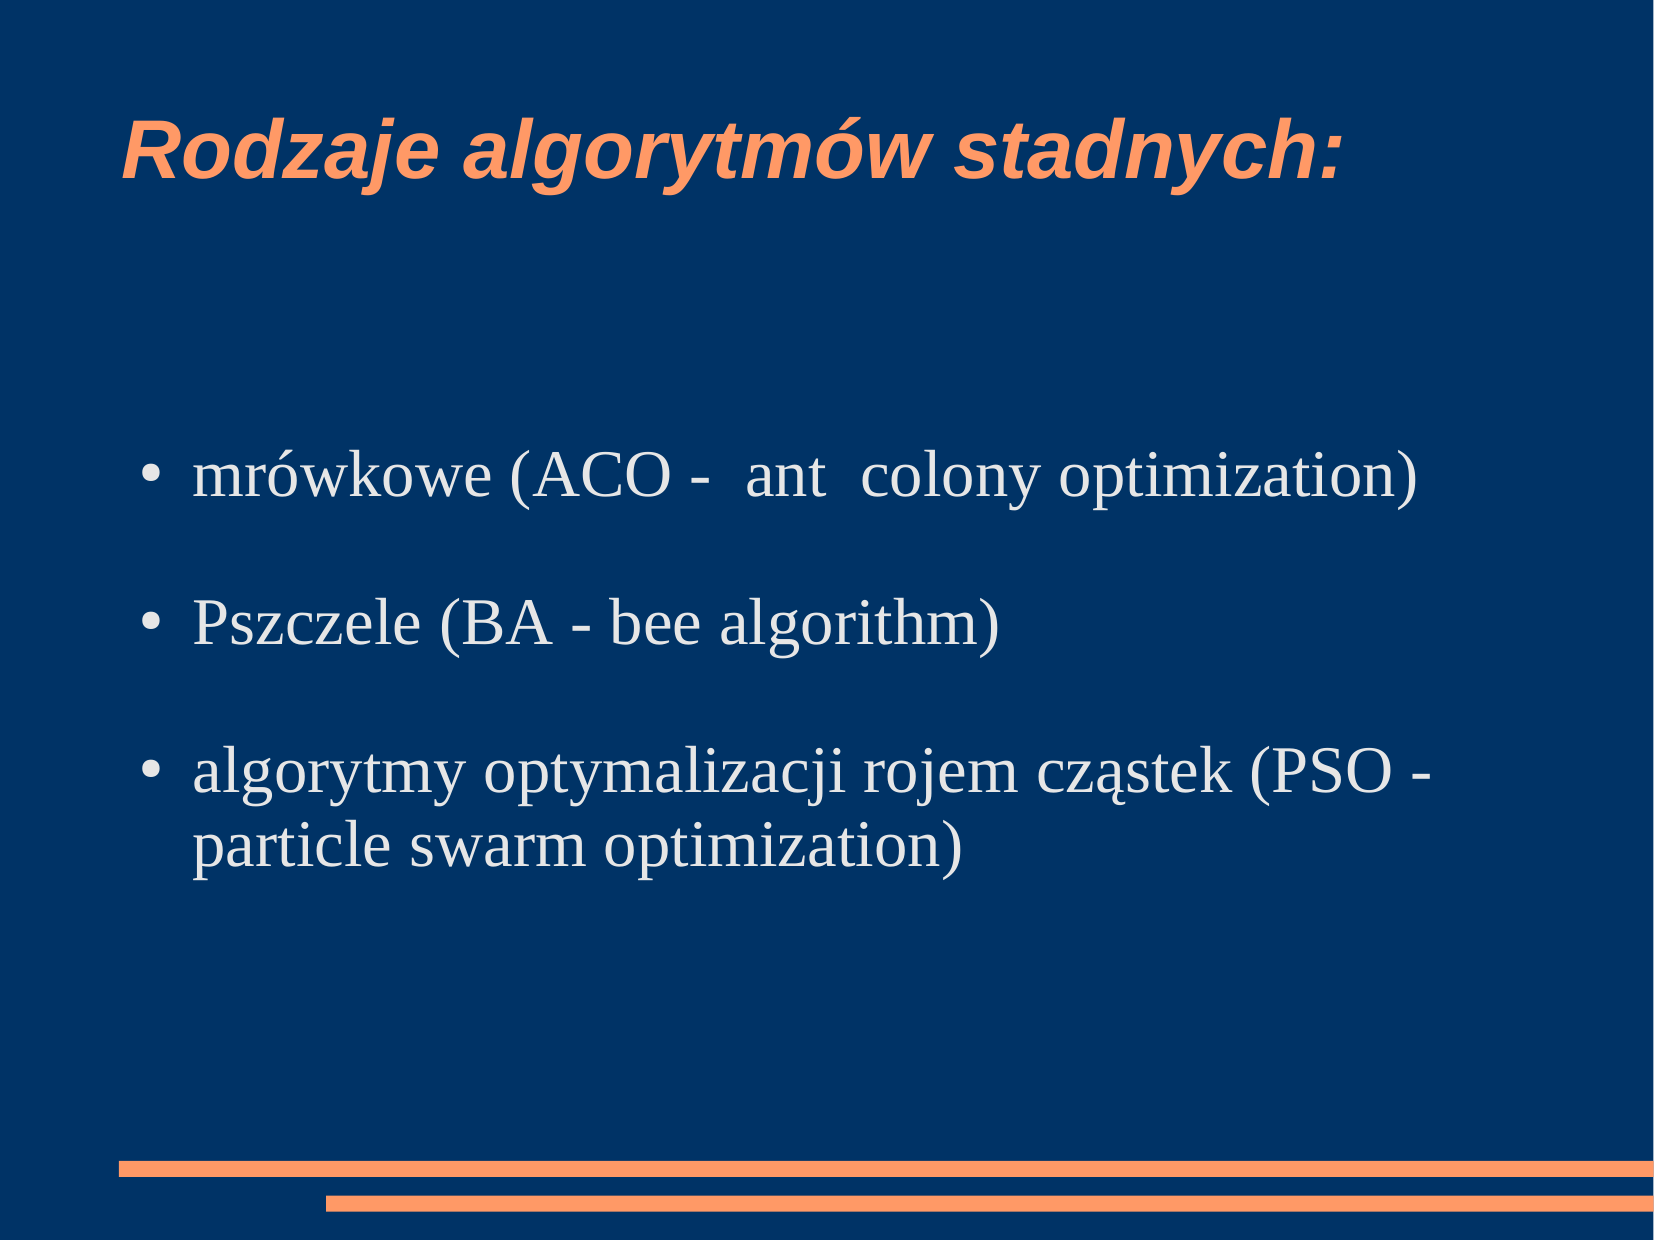

# Rodzaje algorytmów stadnych:
mrówkowe (ACO - ant colony optimization)
Pszczele (BA - bee algorithm)
algorytmy optymalizacji rojem cząstek (PSO -
particle swarm optimization)